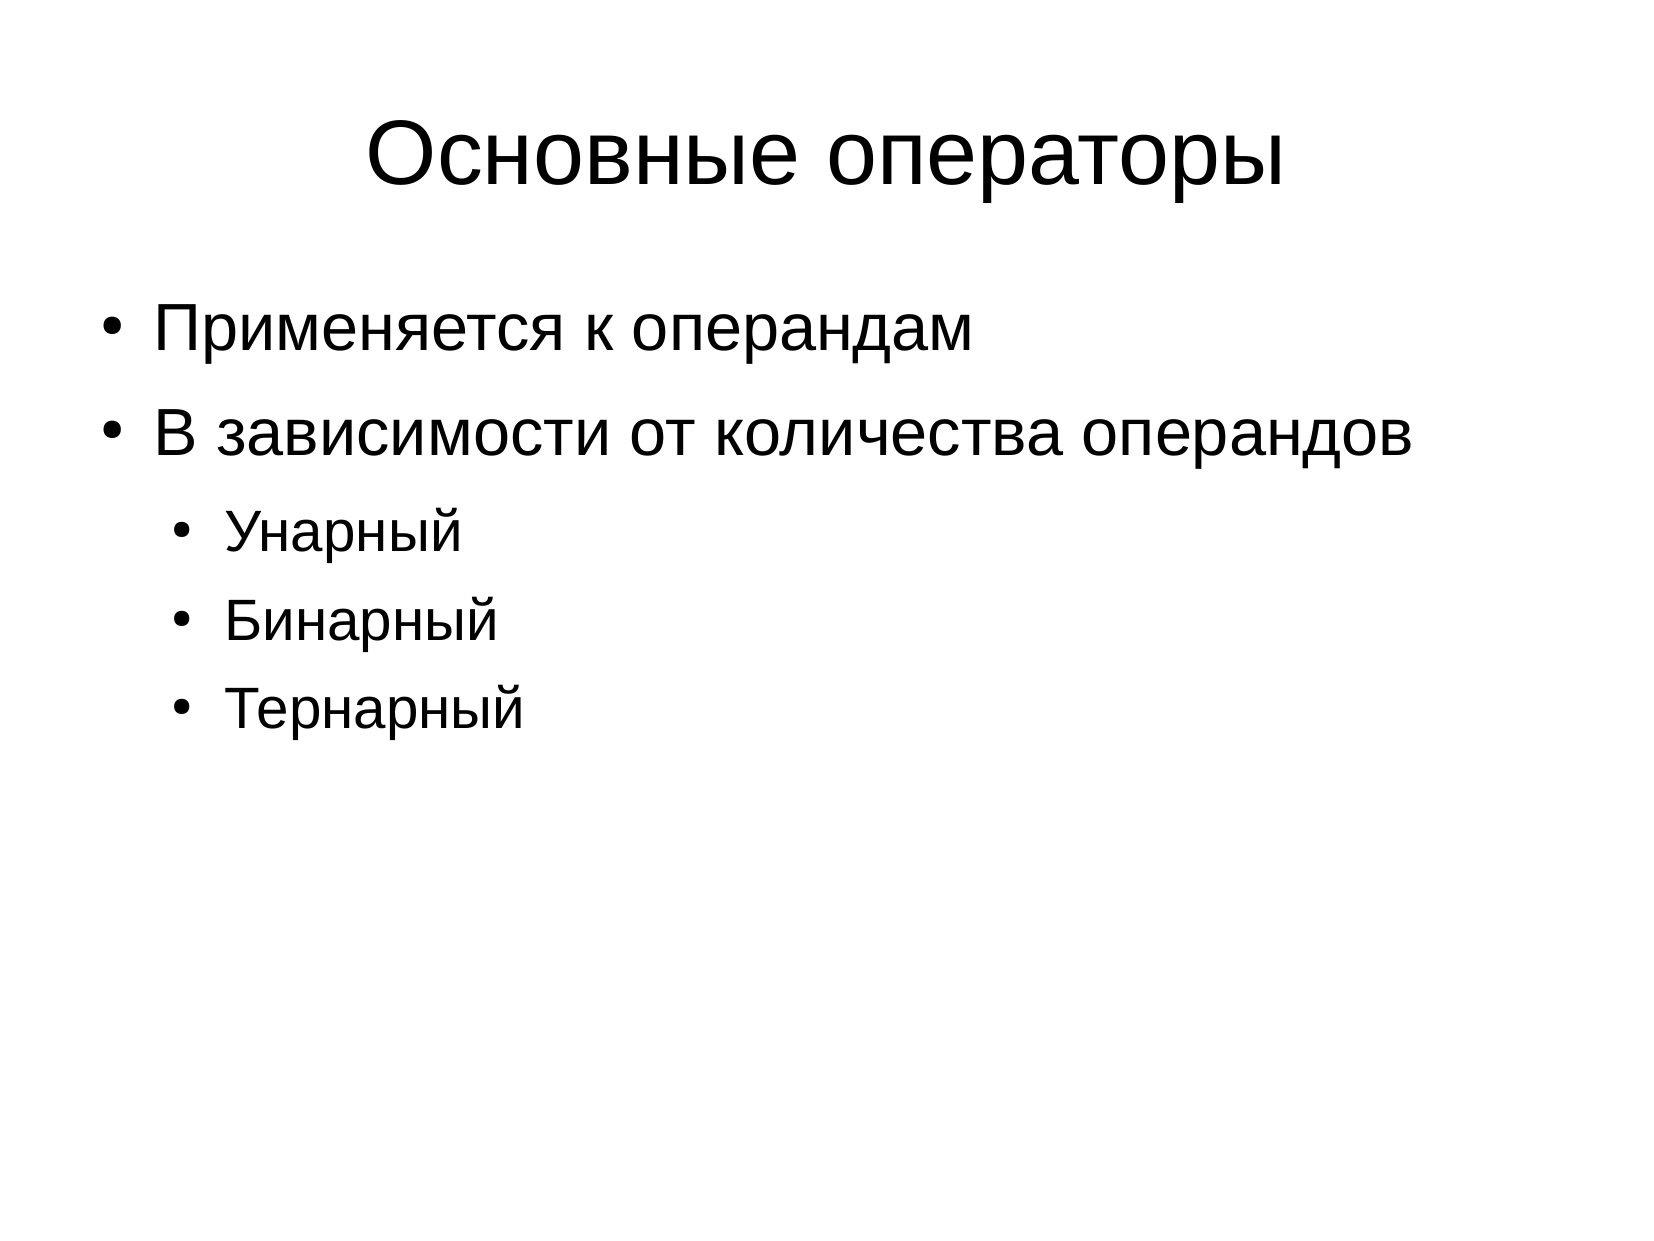

# Основные операторы
Применяется к операндам
В зависимости от количества операндов
Унарный
Бинарный
Тернарный